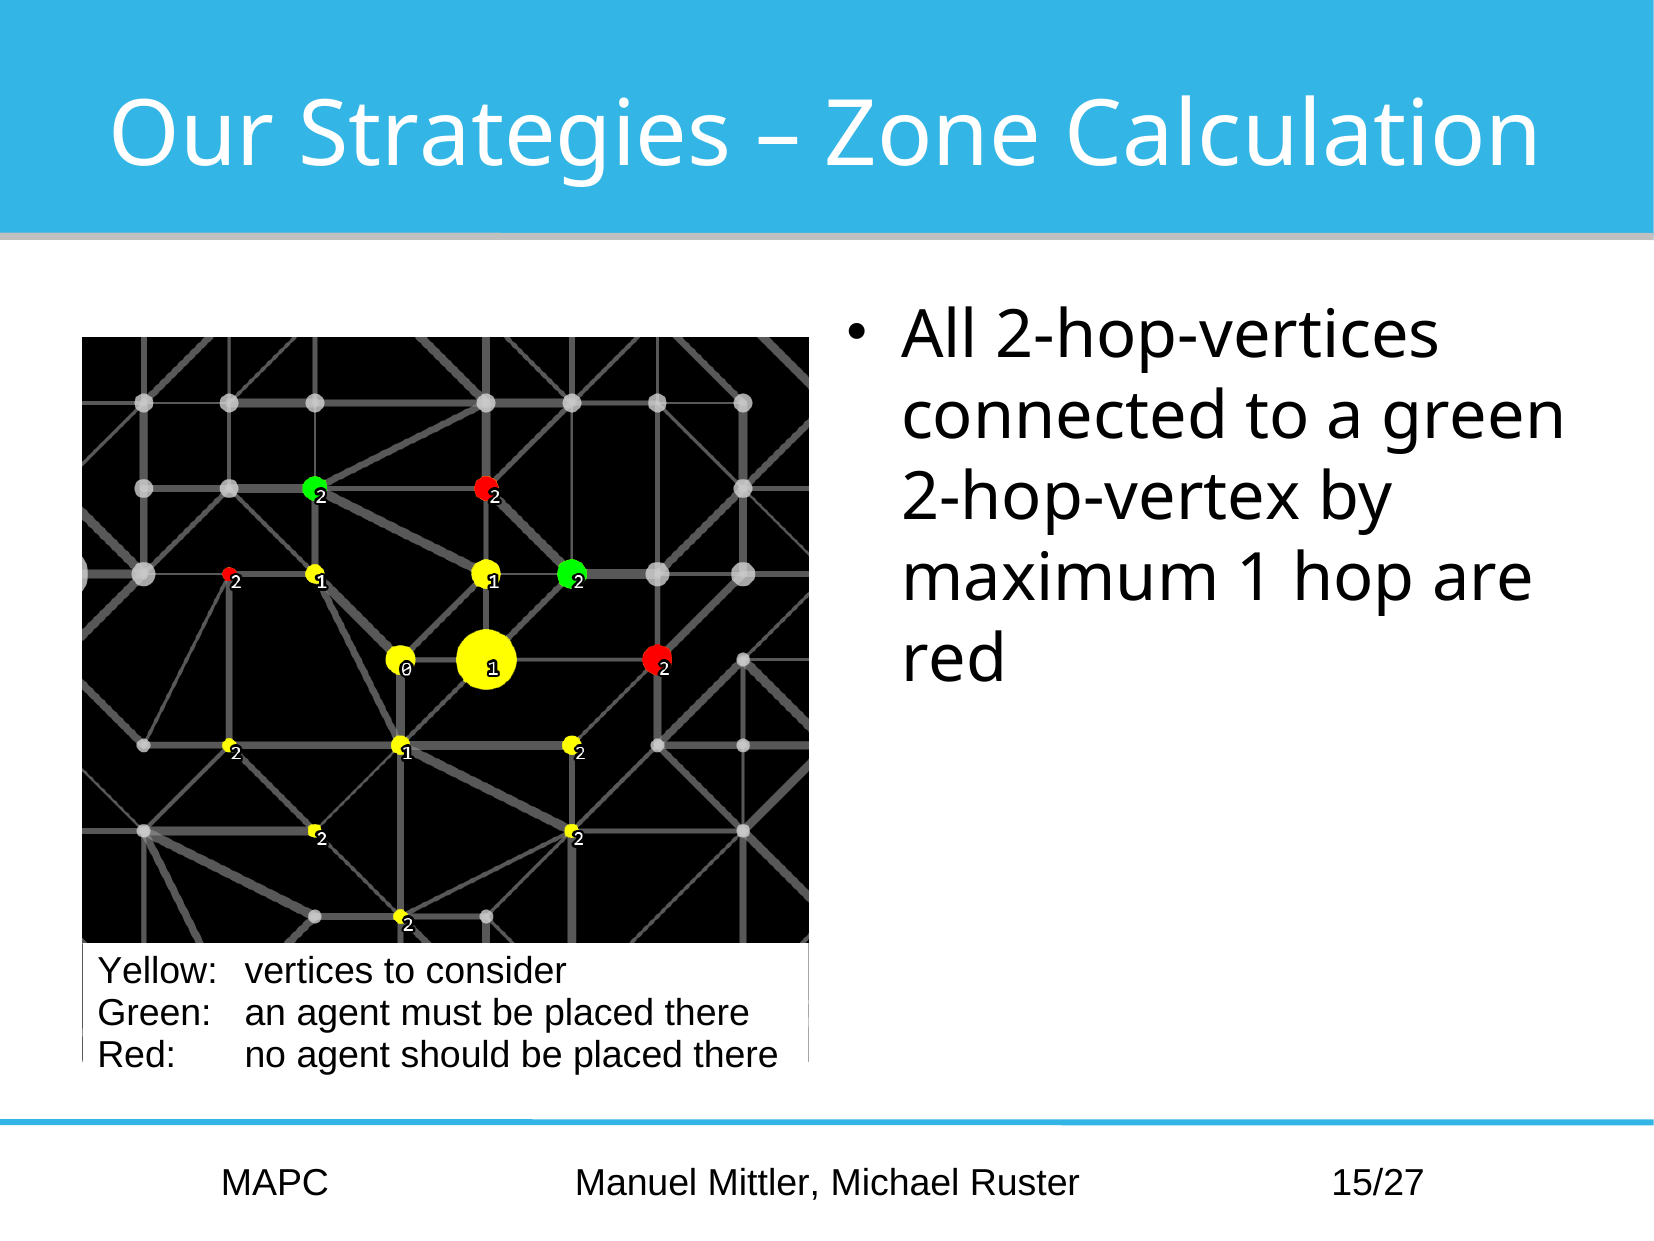

# Our Strategies – Zone Calculation
All 2-hop-vertices connected to a green 2-hop-vertex by maximum 1 hop are red
Yellow:	vertices to consider
Green:	an agent must be placed there
Red:	no agent should be placed there
15